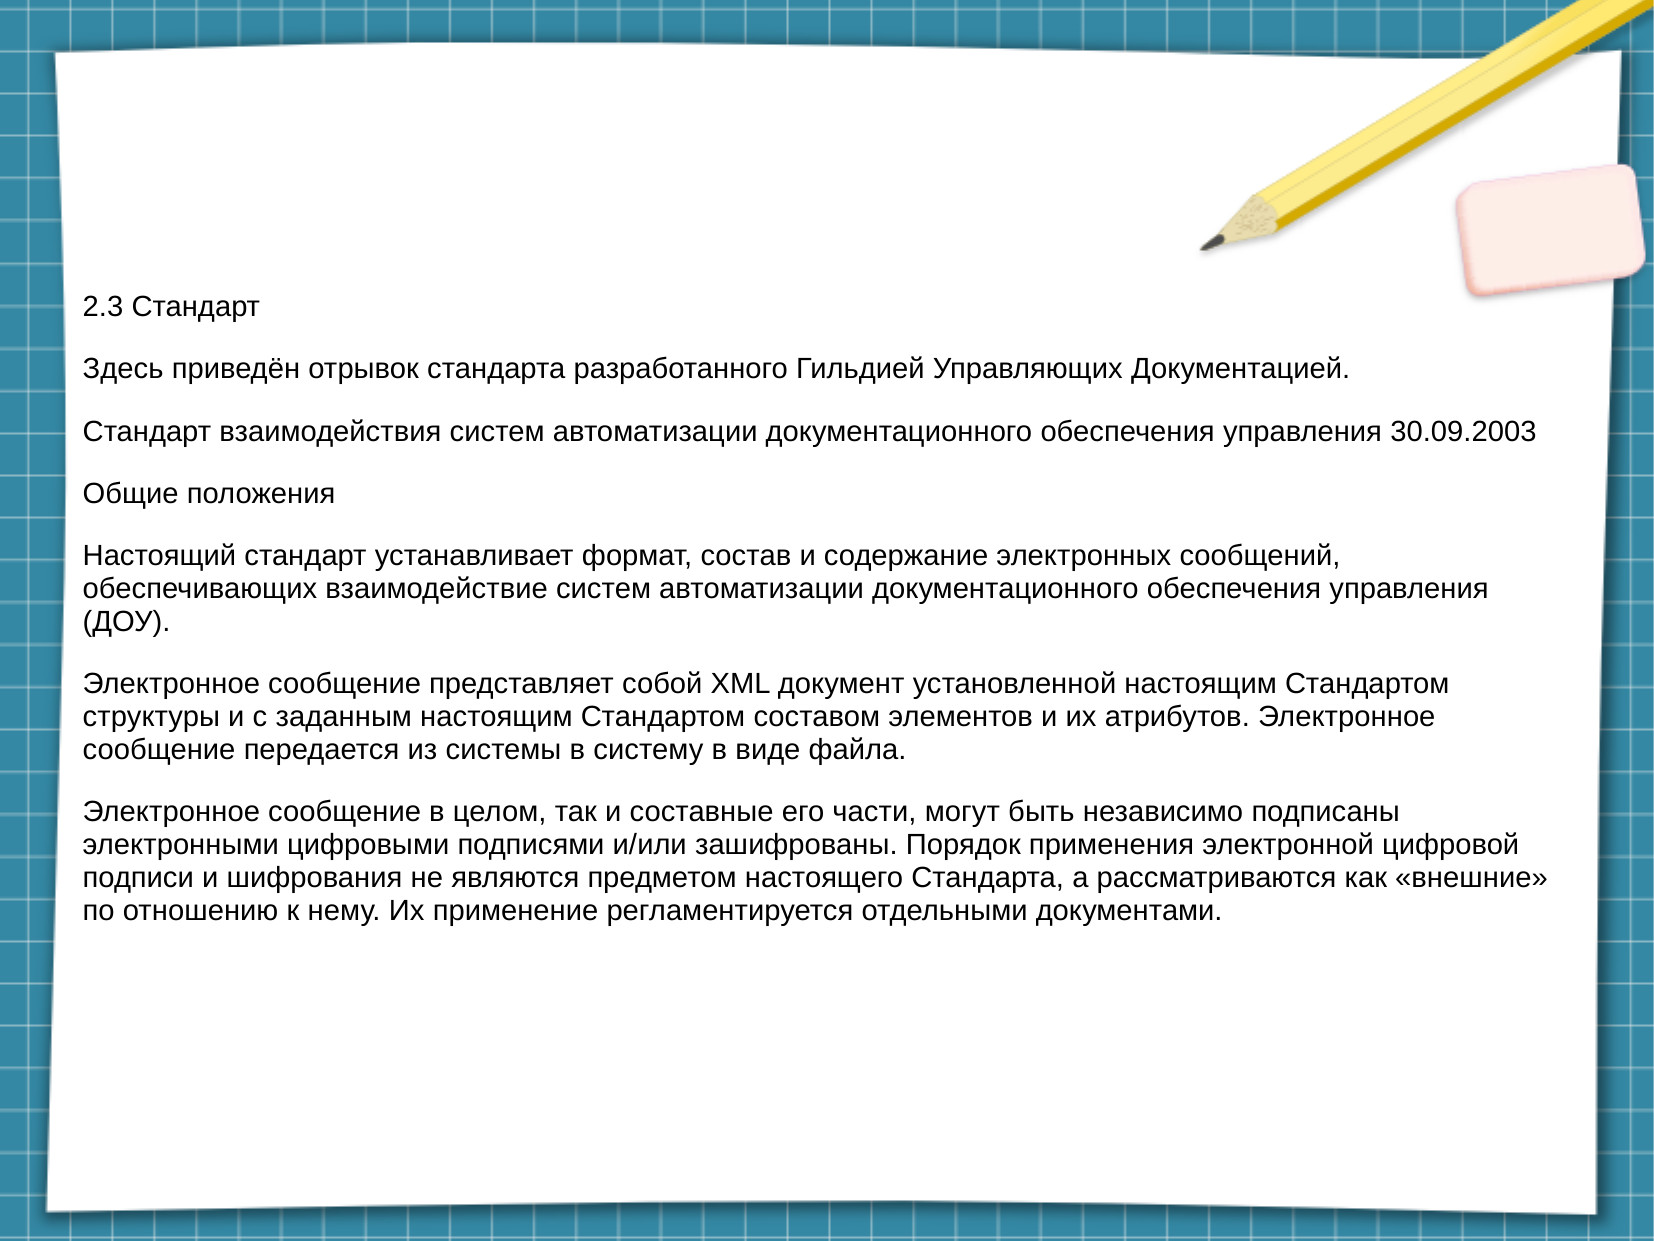

#
2.3 Стандарт
Здесь приведён отрывок стандарта разработанного Гильдией Управляющих Документацией.
Стандарт взаимодействия систем автоматизации документационного обеспечения управления 30.09.2003
Общие положения
Настоящий стандарт устанавливает формат, состав и содержание электронных сообщений, обеспечивающих взаимодействие систем автоматизации документационного обеспечения управления (ДОУ).
Электронное сообщение представляет собой XML документ установленной настоящим Стандартом структуры и с заданным настоящим Стандартом составом элементов и их атрибутов. Электронное сообщение передается из системы в систему в виде файла.
Электронное сообщение в целом, так и составные его части, могут быть независимо подписаны электронными цифровыми подписями и/или зашифрованы. Порядок применения электронной цифровой подписи и шифрования не являются предметом настоящего Стандарта, а рассматриваются как «внешние» по отношению к нему. Их применение регламентируется отдельными документами.